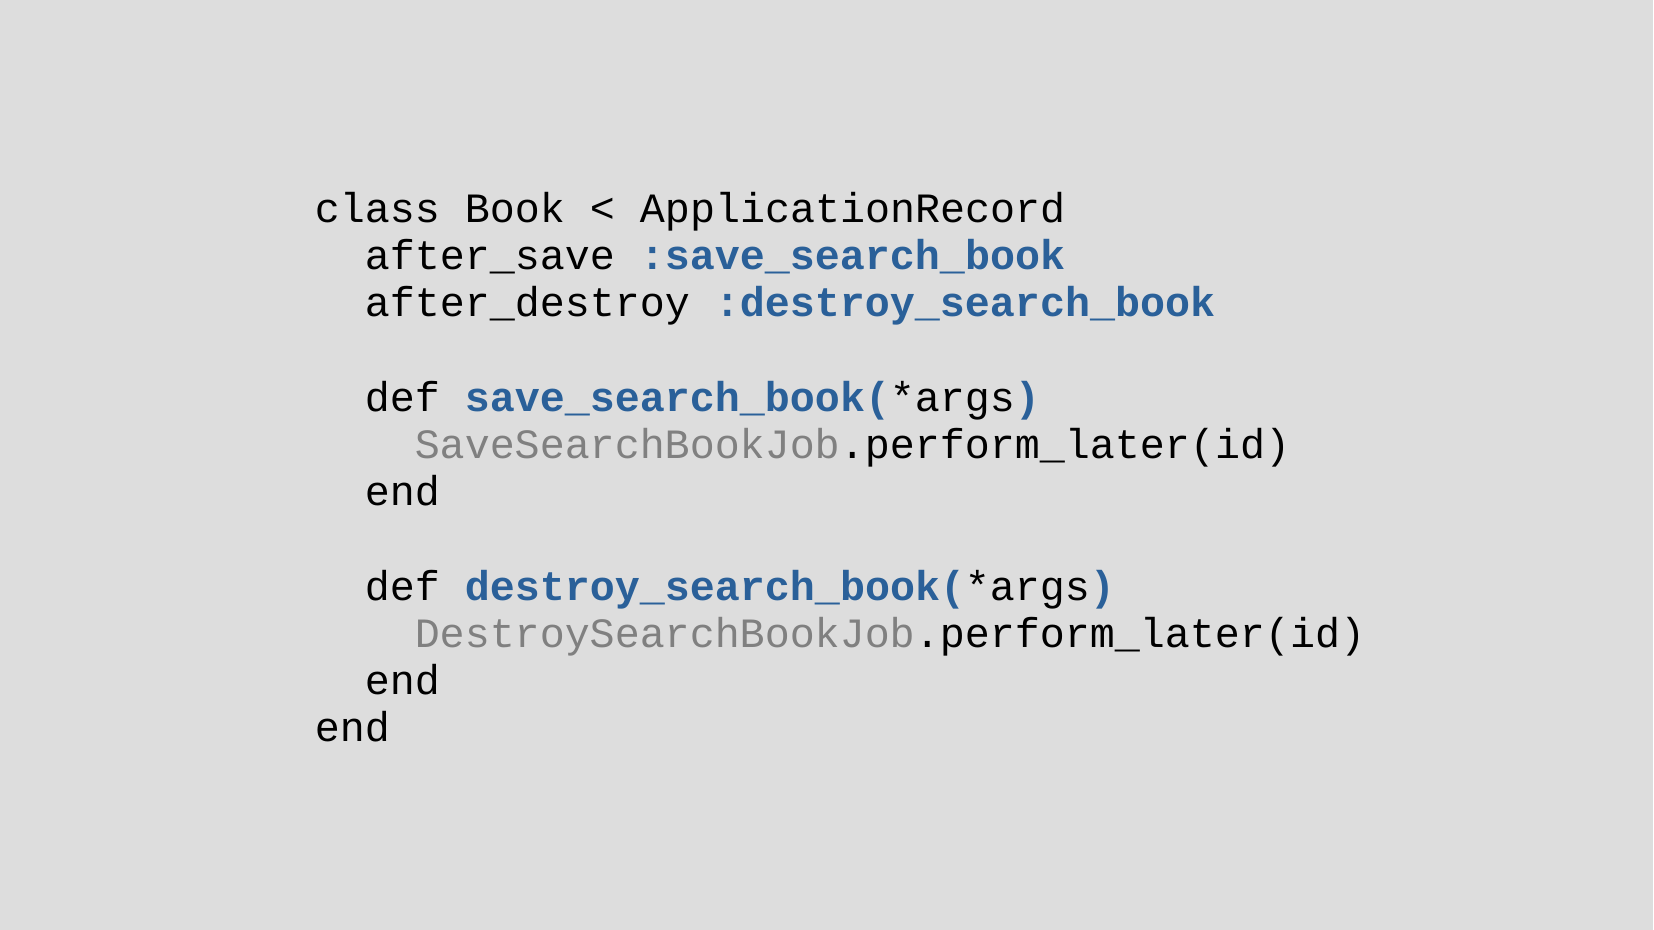

class Book < ApplicationRecord
 after_save :save_search_book
 after_destroy :destroy_search_book
 def save_search_book(*args)
 SaveSearchBookJob.perform_later(id)
 end
 def destroy_search_book(*args)
 DestroySearchBookJob.perform_later(id)
 end
end